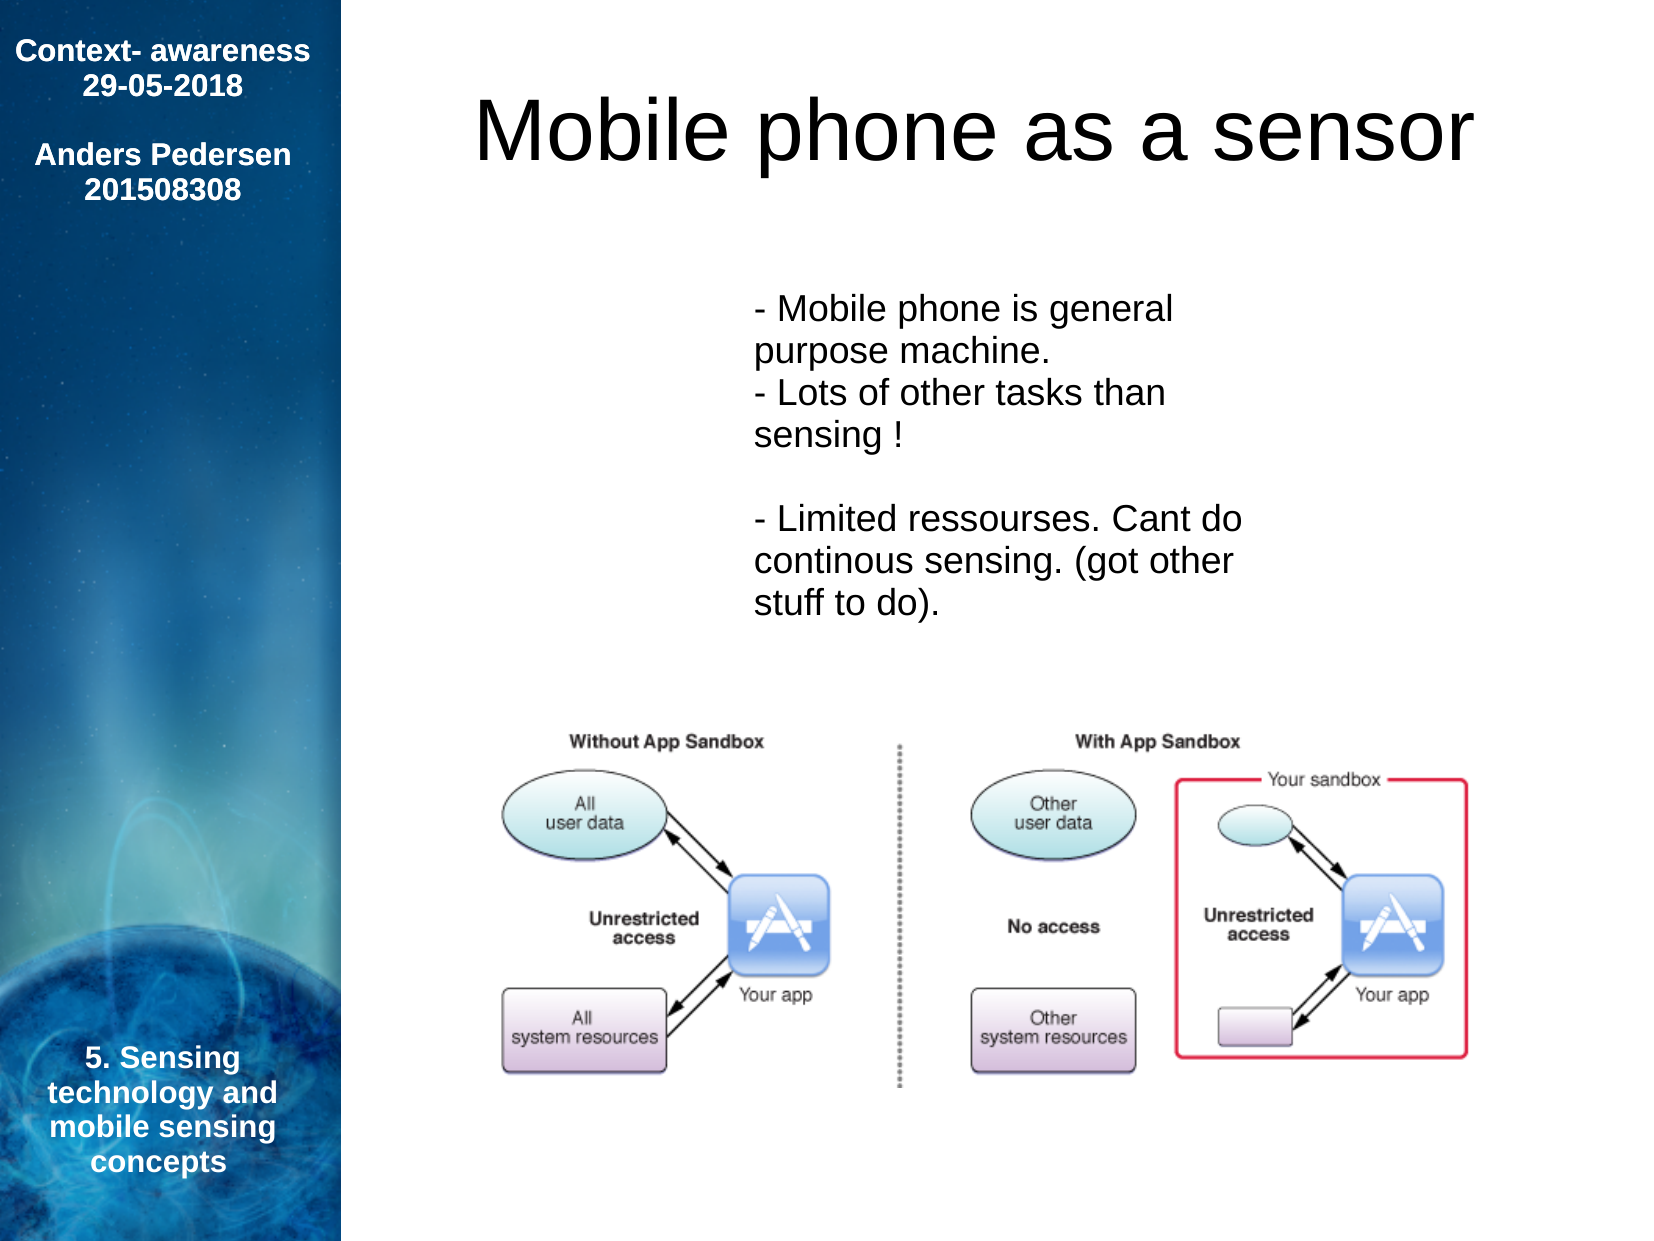

Context- awareness
29-05-2018
Anders Pedersen
201508308
Context- awareness
29-05-2018
Anders Pedersen
201508308
5. Sensing technology and mobile sensing concepts
# Agenda
Mobile phone as a sensor
- Mobile phone is general purpose machine.
- Lots of other tasks than sensing !
- Limited ressourses. Cant do continous sensing. (got other stuff to do).